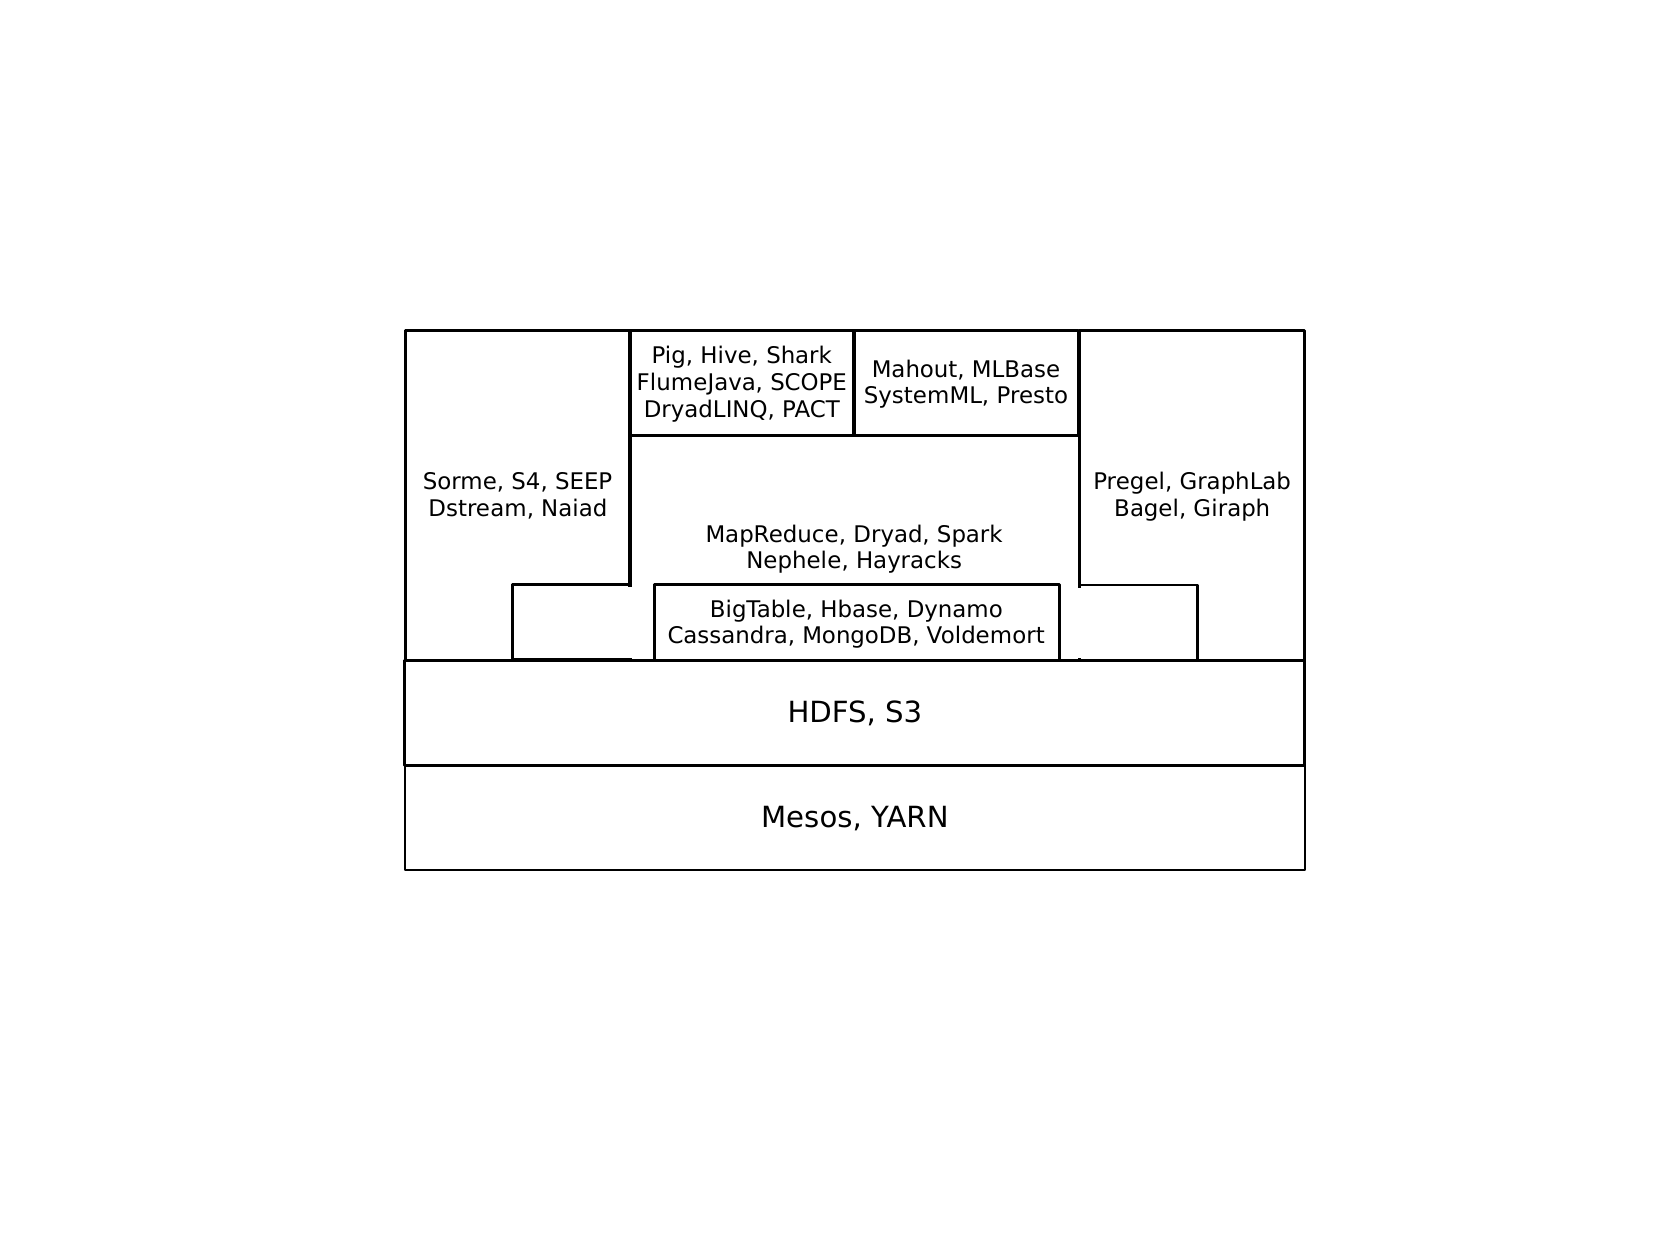

Sorme, S4, SEEP
Dstream, Naiad
Mahout, MLBase
SystemML, Presto
Pig, Hive, Shark
FlumeJava, SCOPE
DryadLINQ, PACT
Pregel, GraphLab
Bagel, Giraph
MapReduce, Dryad, Spark
Nephele, Hayracks
BigTable, Hbase, Dynamo
Cassandra, MongoDB, Voldemort
HDFS, S3
Mesos, YARN